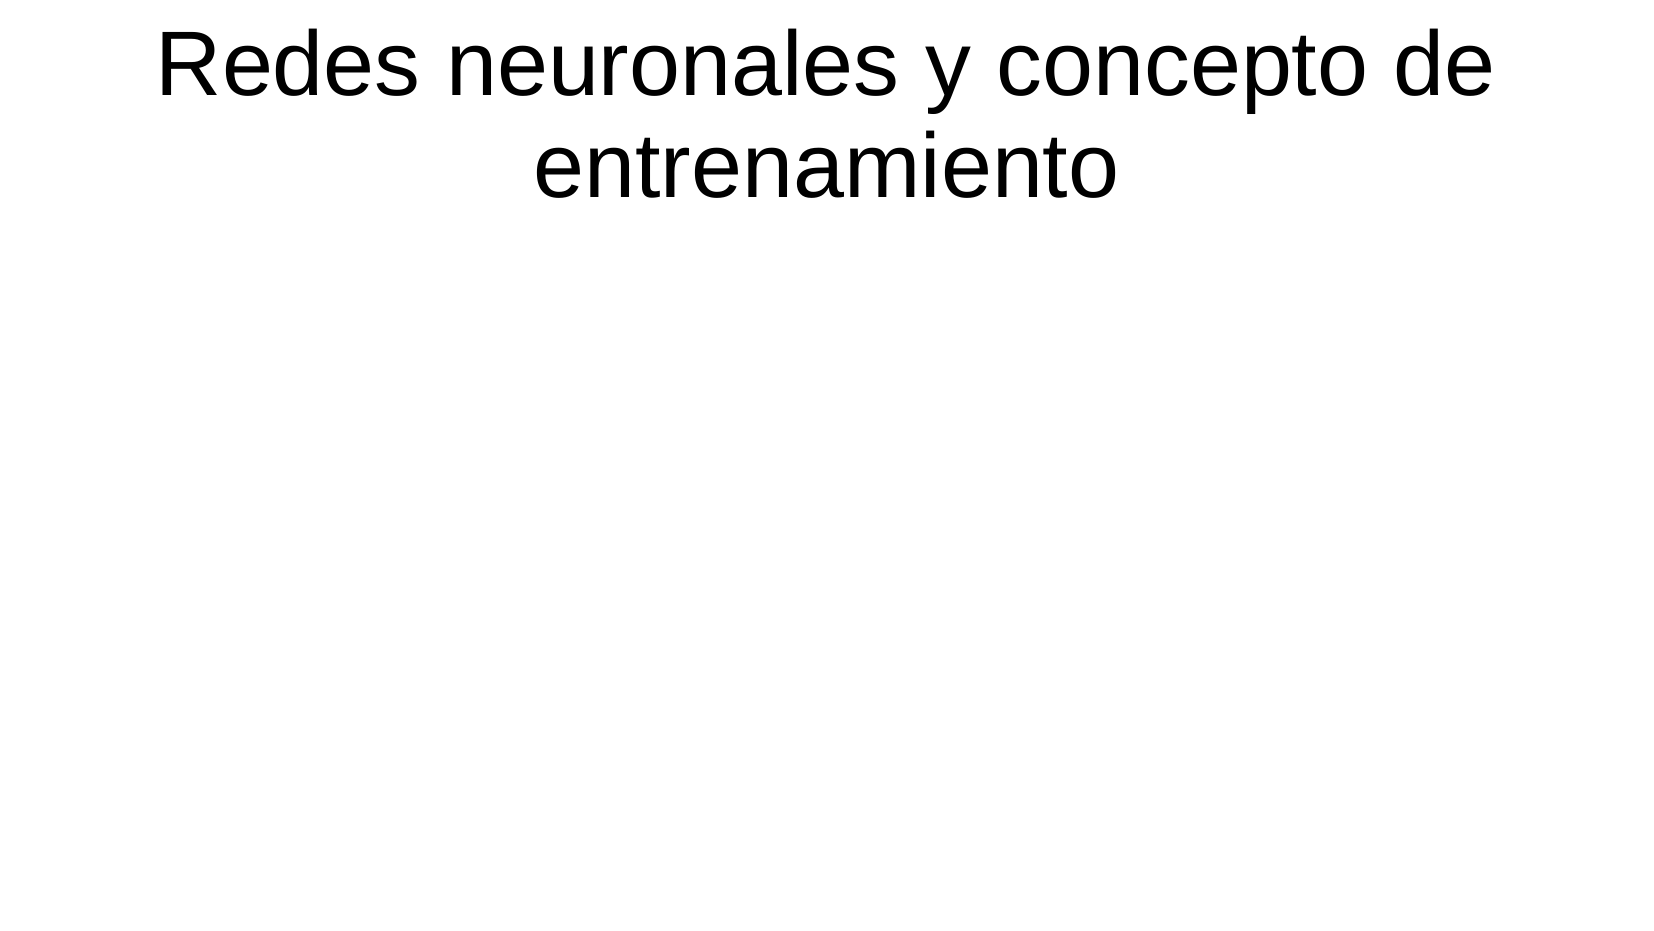

# Redes neuronales y concepto de entrenamiento